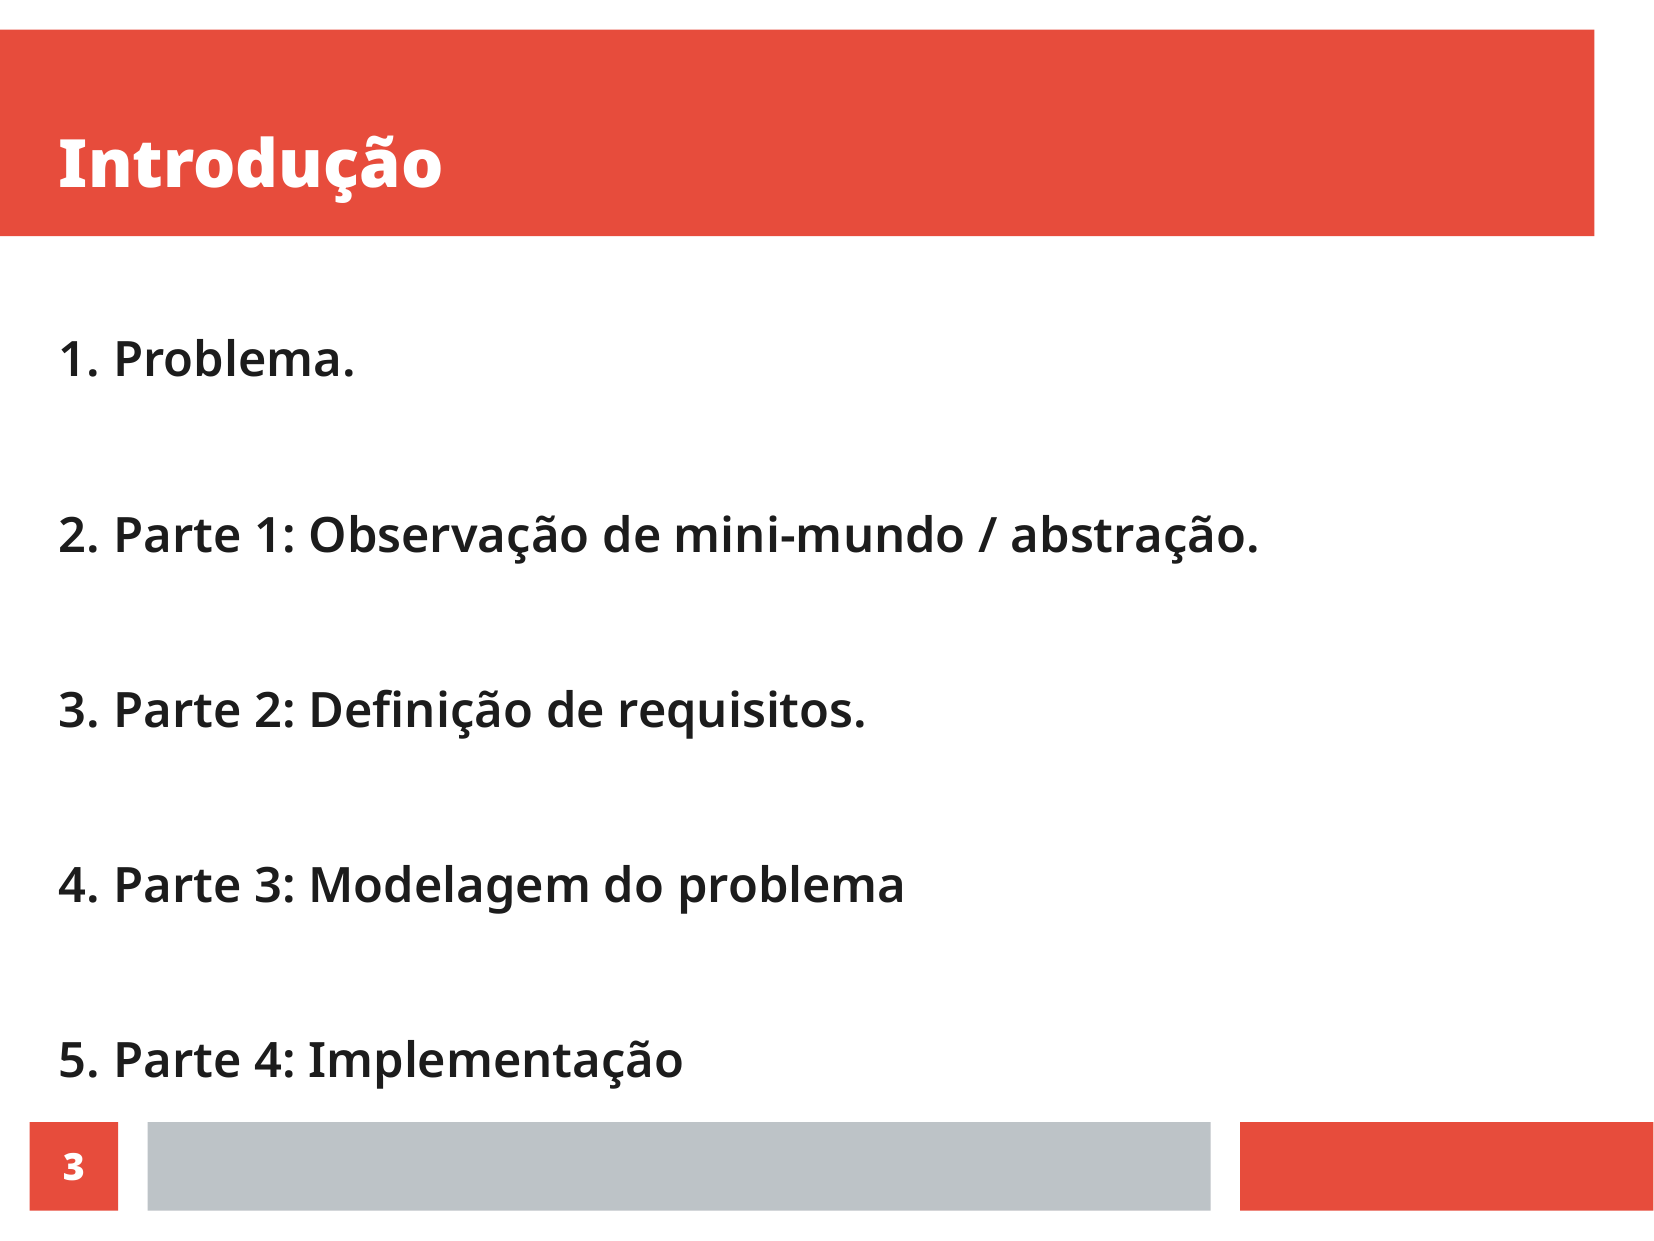

# Introdução
1. Problema.
2. Parte 1: Observação de mini-mundo / abstração.
3. Parte 2: Definição de requisitos.
4. Parte 3: Modelagem do problema
5. Parte 4: Implementação
3